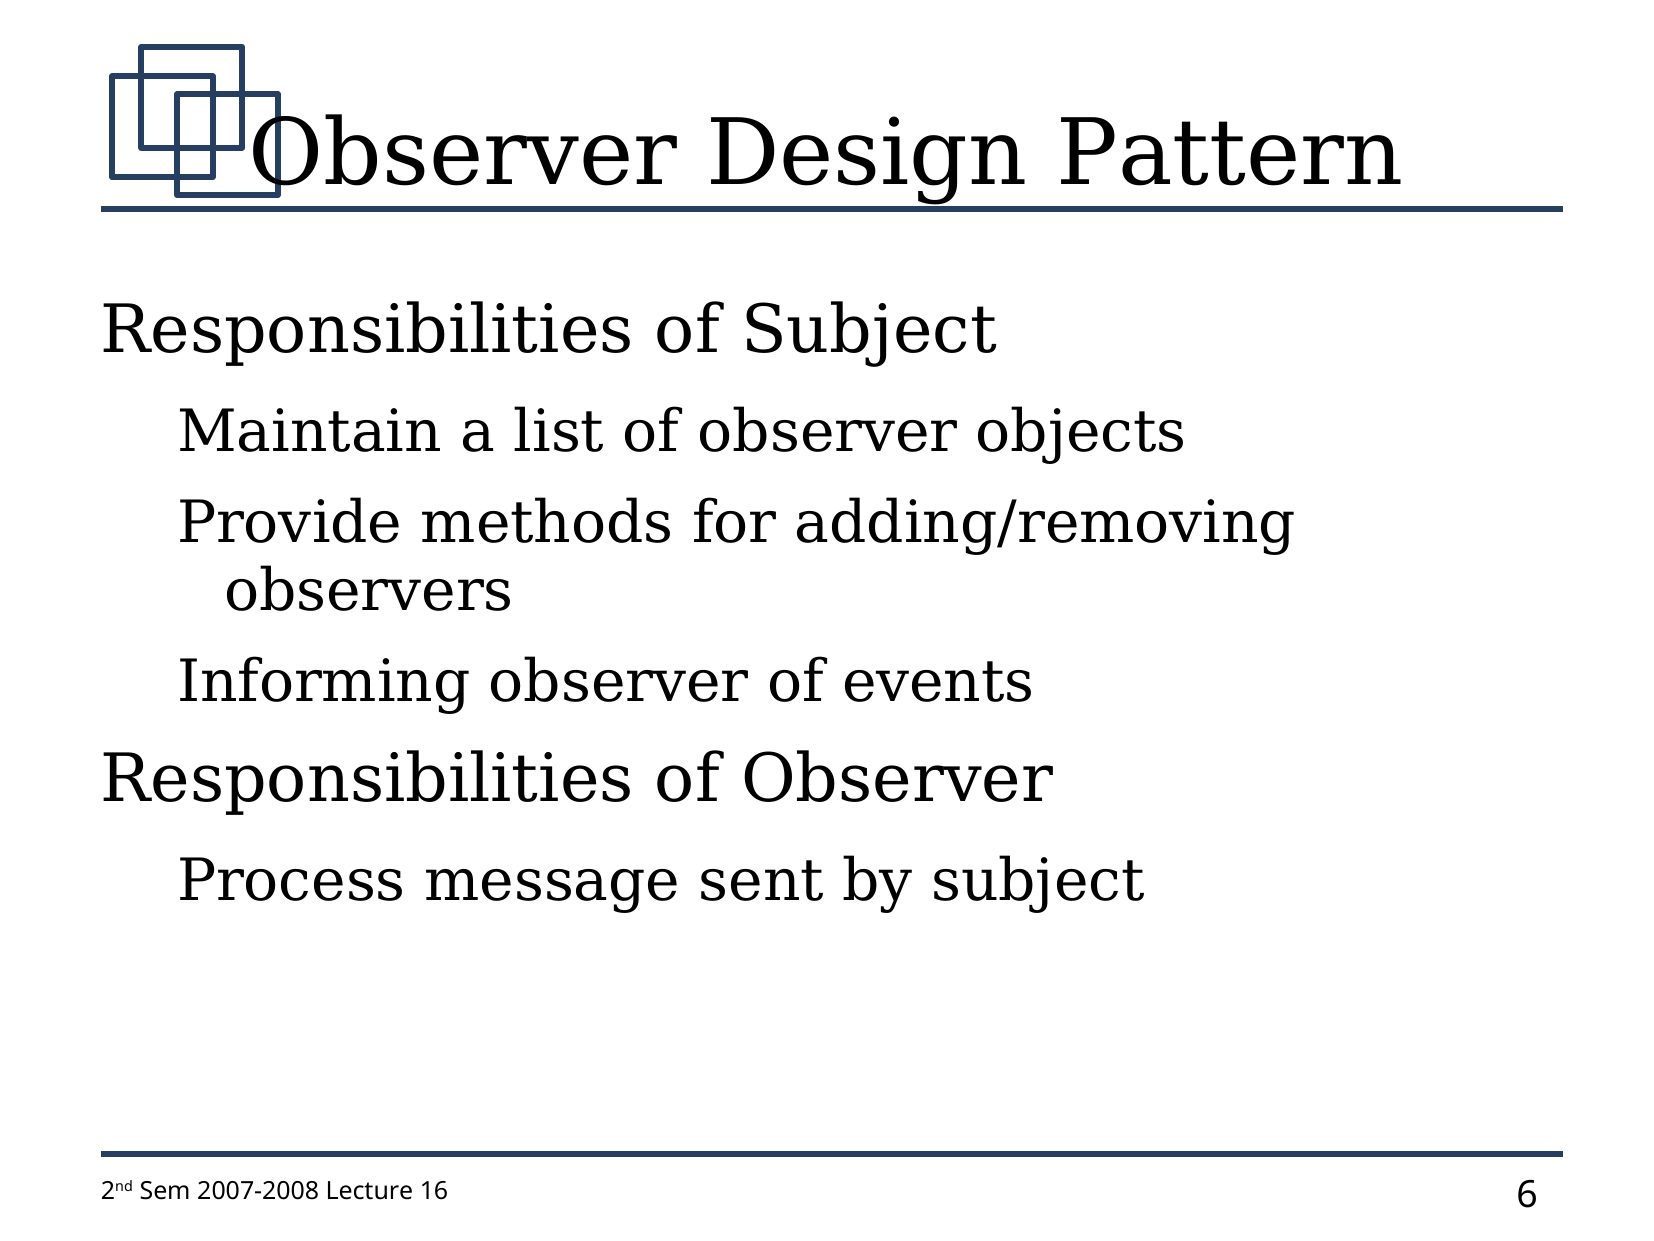

# Observer Design Pattern
Responsibilities of Subject
Maintain a list of observer objects
Provide methods for adding/removing observers
Informing observer of events
Responsibilities of Observer
Process message sent by subject